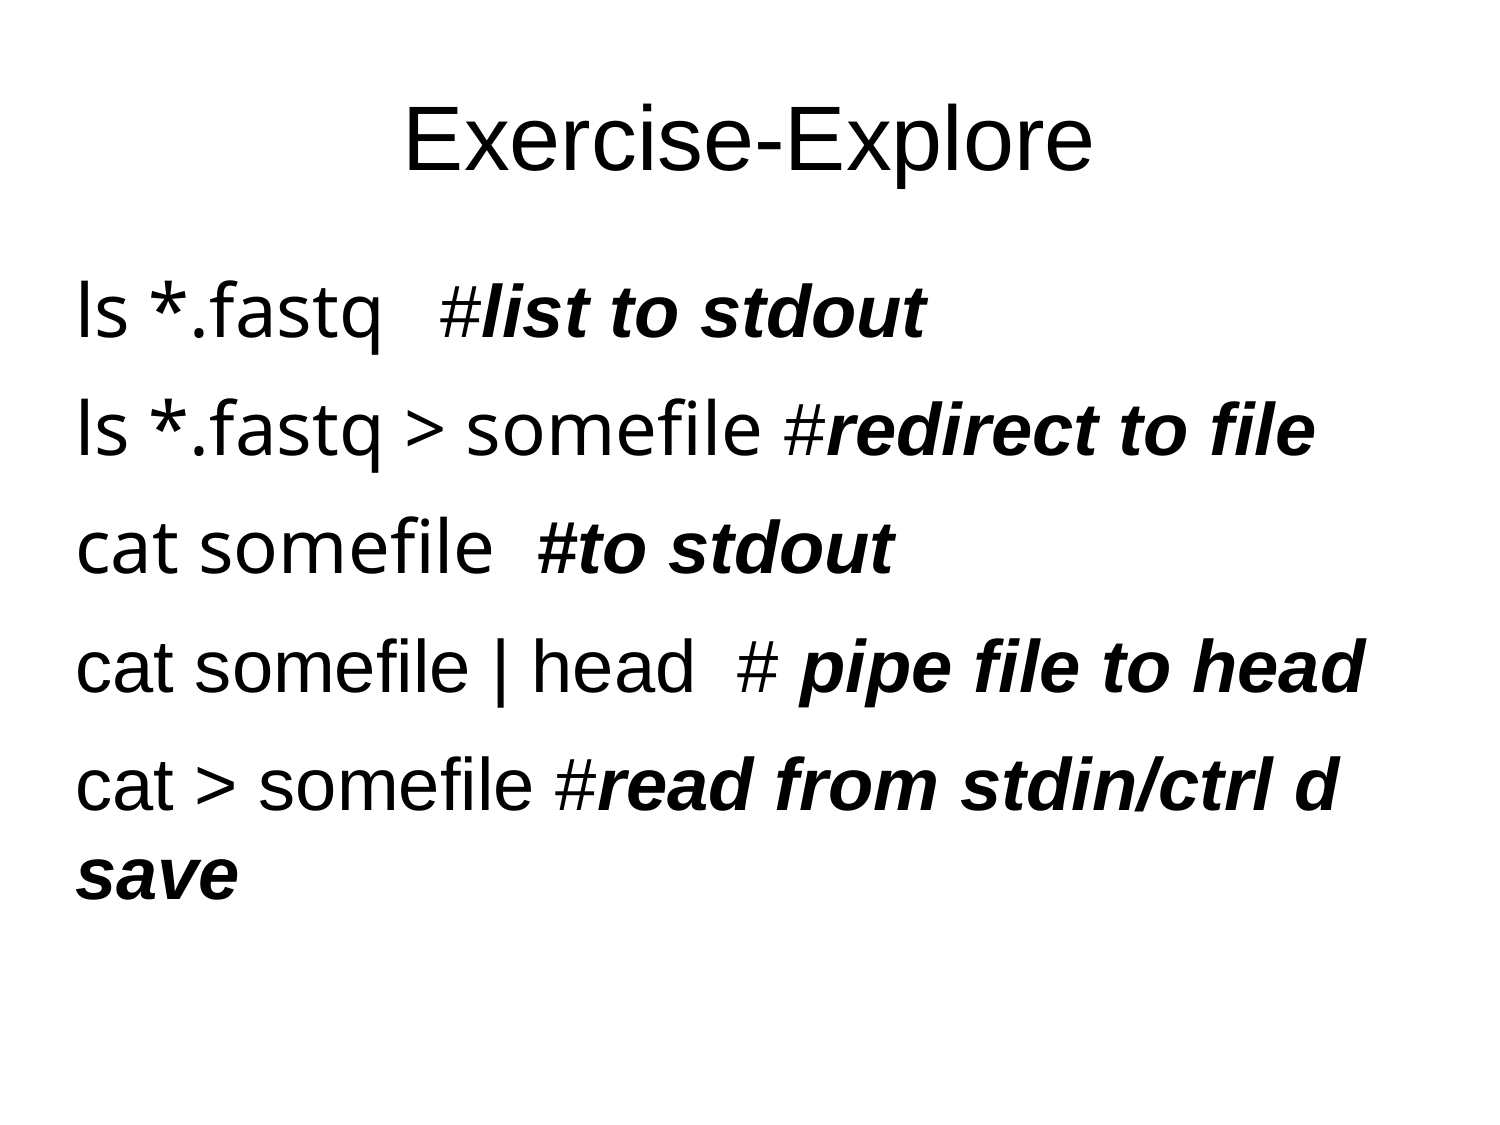

Exercise-Explore
# ls *.fastq	#list to stdout
ls *.fastq > somefile #redirect to file
cat somefile #to stdout
cat somefile | head # pipe file to head
cat > somefile #read from stdin/ctrl d save